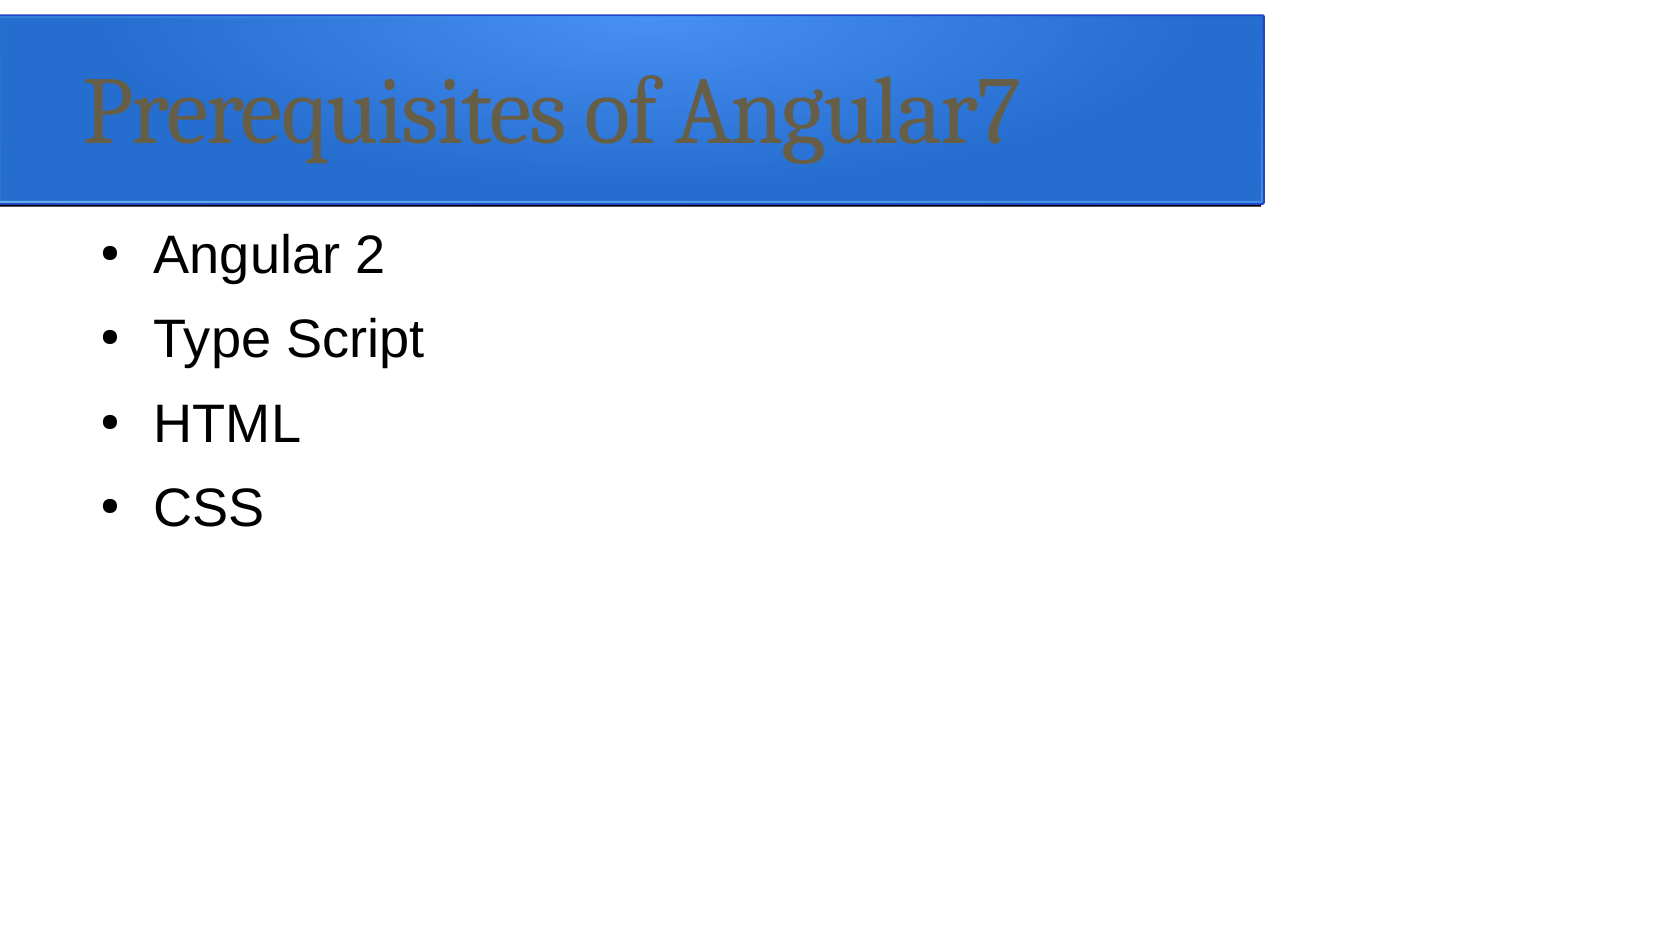

# Prerequisites of Angular7
Angular 2
Type Script
HTML
CSS